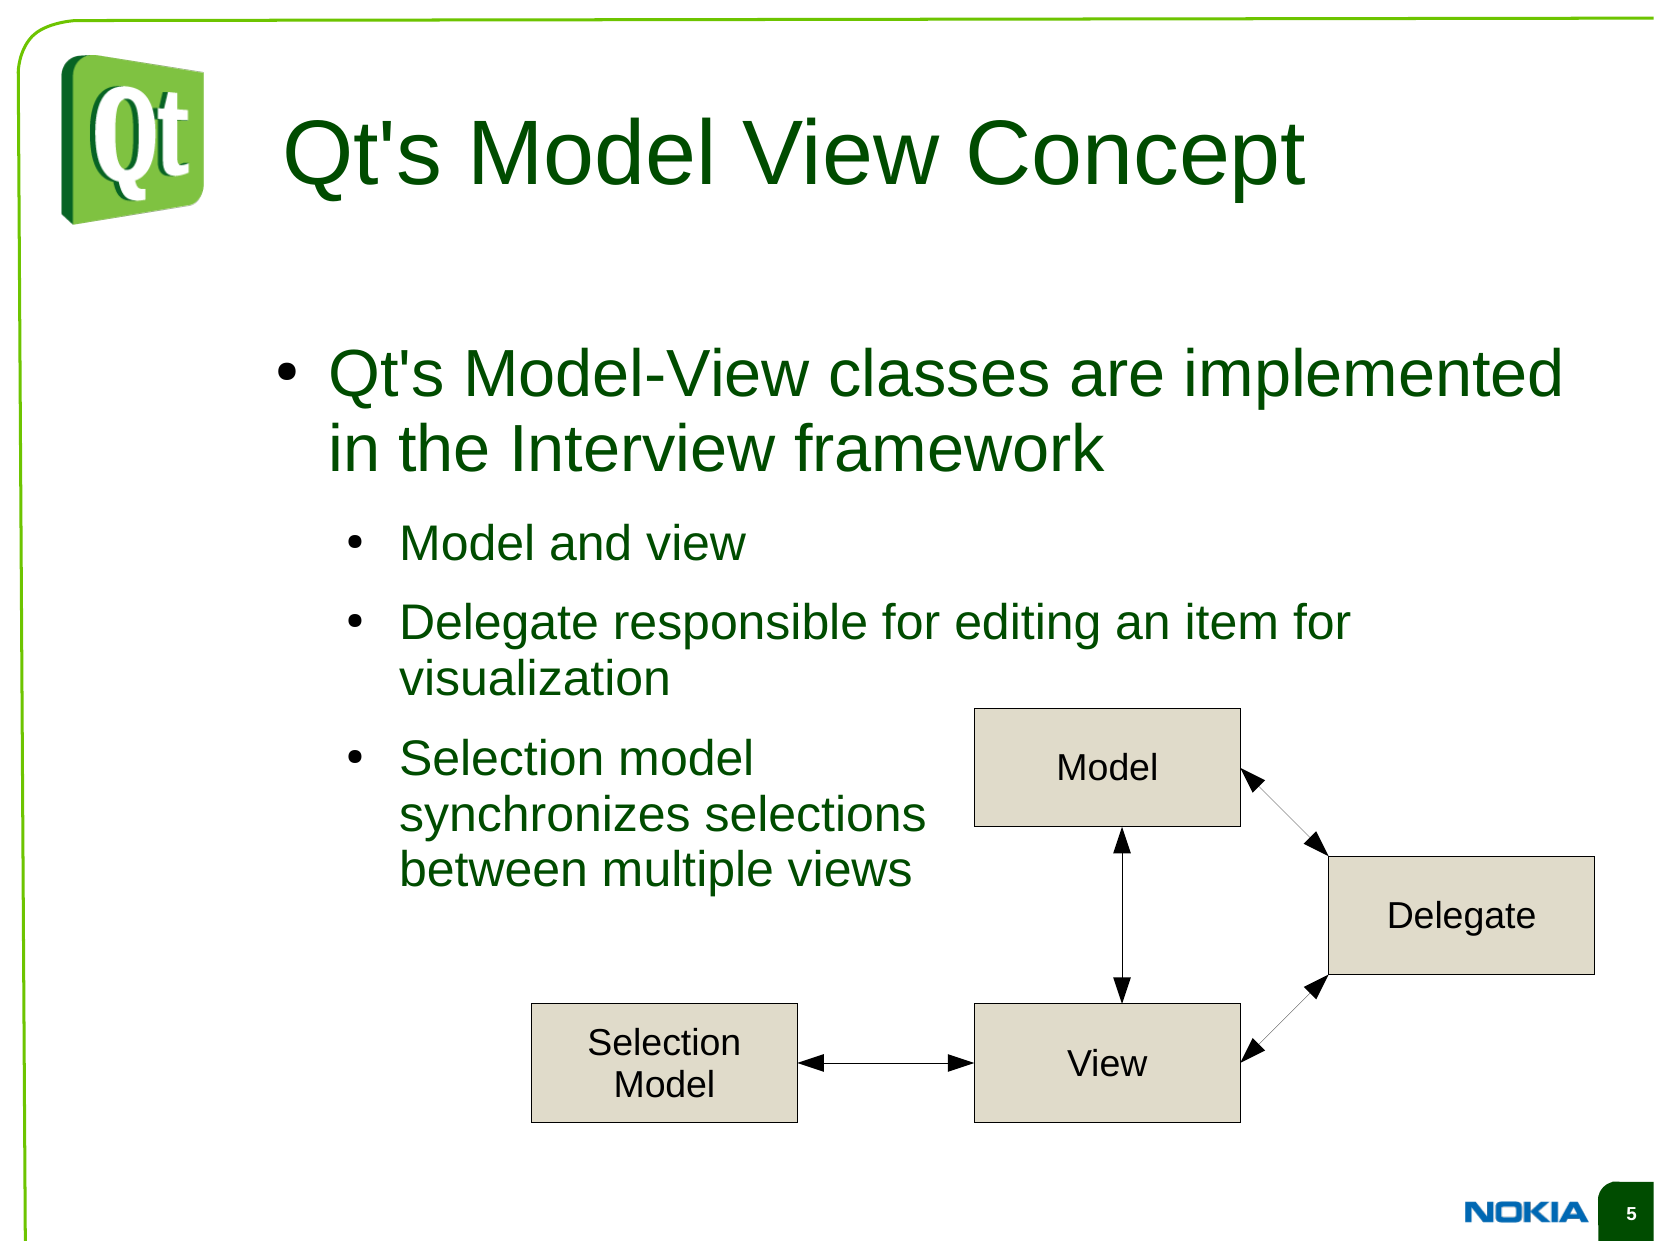

# Qt's Model View Concept
Qt's Model-View classes are implemented in the Interview framework
Model and view
Delegate responsible for editing an item for visualization
Selection model
synchronizes selections
between multiple views
Model
Delegate
Selection
Model
View